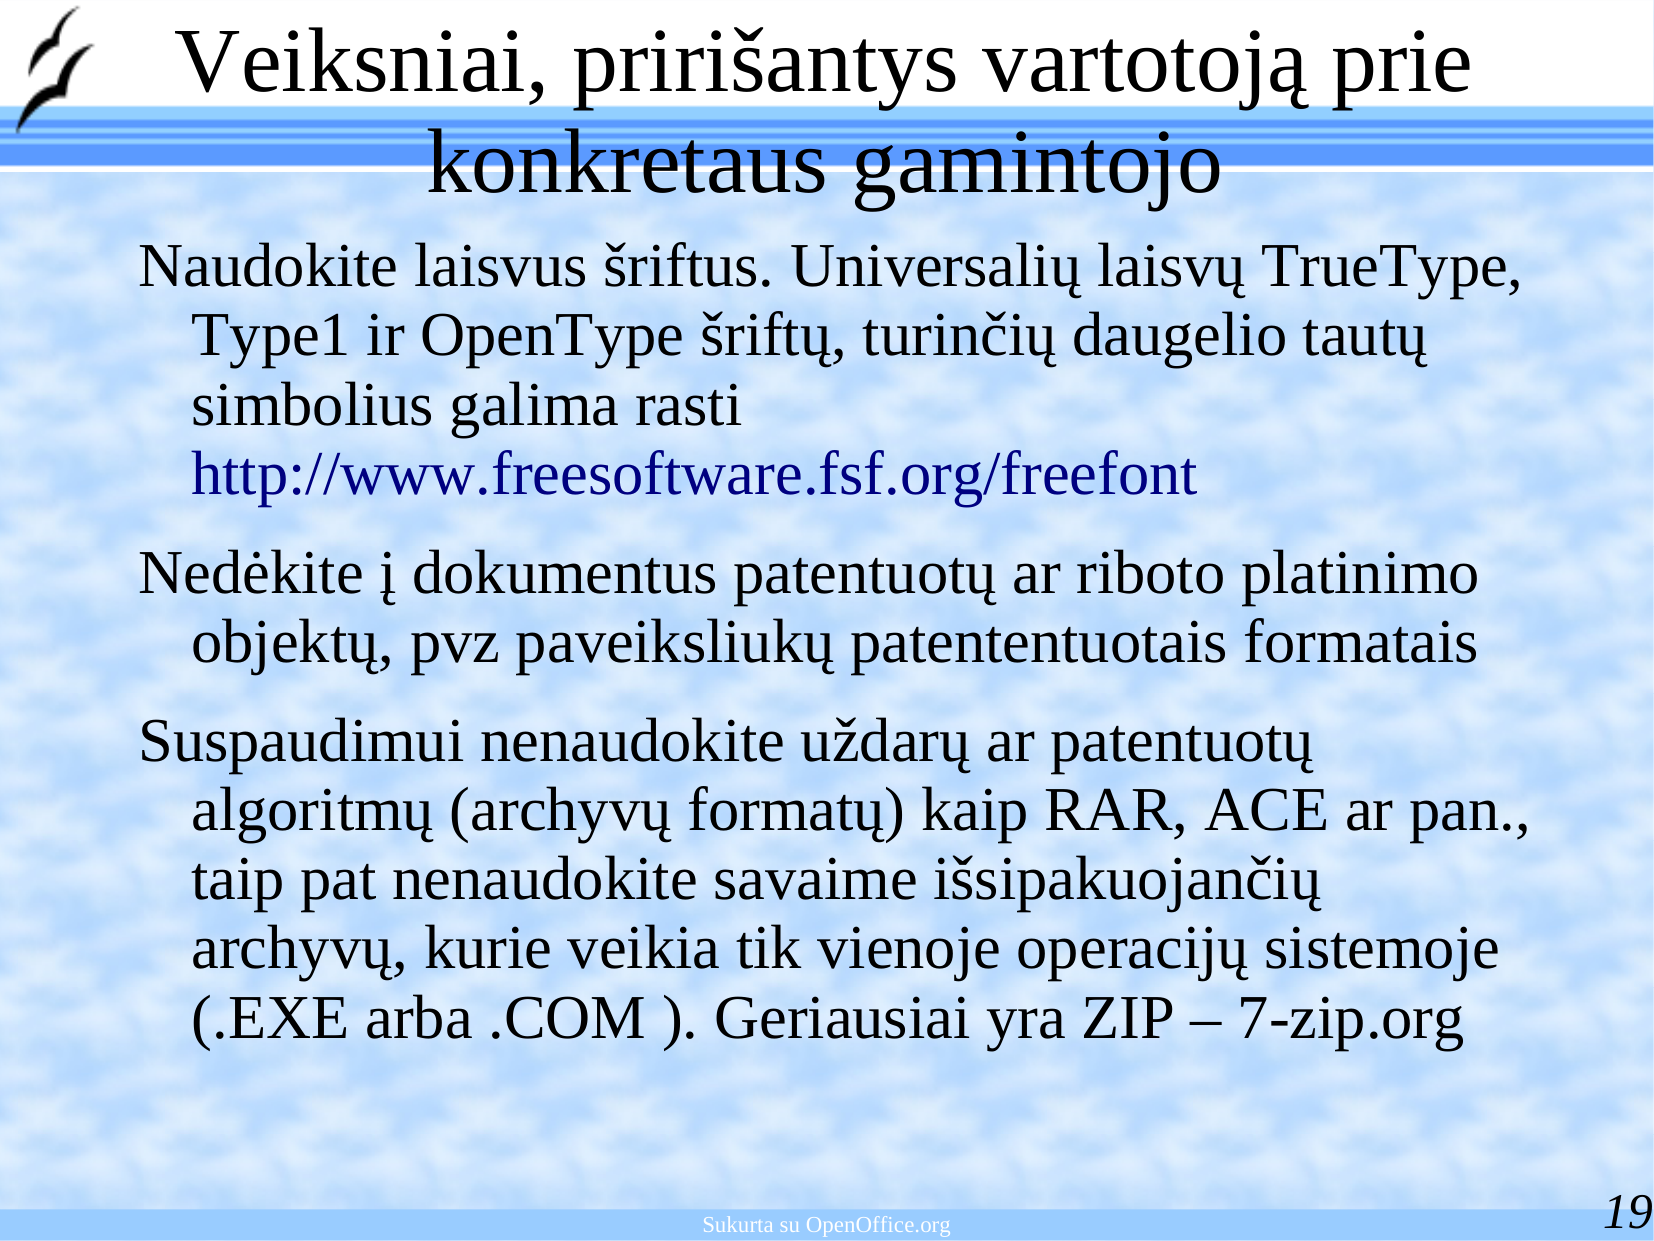

# Veiksniai, pririšantys vartotoją prie konkretaus gamintojo
Naudokite laisvus šriftus. Universalių laisvų TrueType, Type1 ir OpenType šriftų, turinčių daugelio tautų simbolius galima rasti http://www.freesoftware.fsf.org/freefont
Nedėkite į dokumentus patentuotų ar riboto platinimo objektų, pvz paveiksliukų patententuotais formatais
Suspaudimui nenaudokite uždarų ar patentuotų algoritmų (archyvų formatų) kaip RAR, ACE ar pan., taip pat nenaudokite savaime išsipakuojančių archyvų, kurie veikia tik vienoje operacijų sistemoje (.EXE arba .COM ). Geriausiai yra ZIP – 7-zip.org